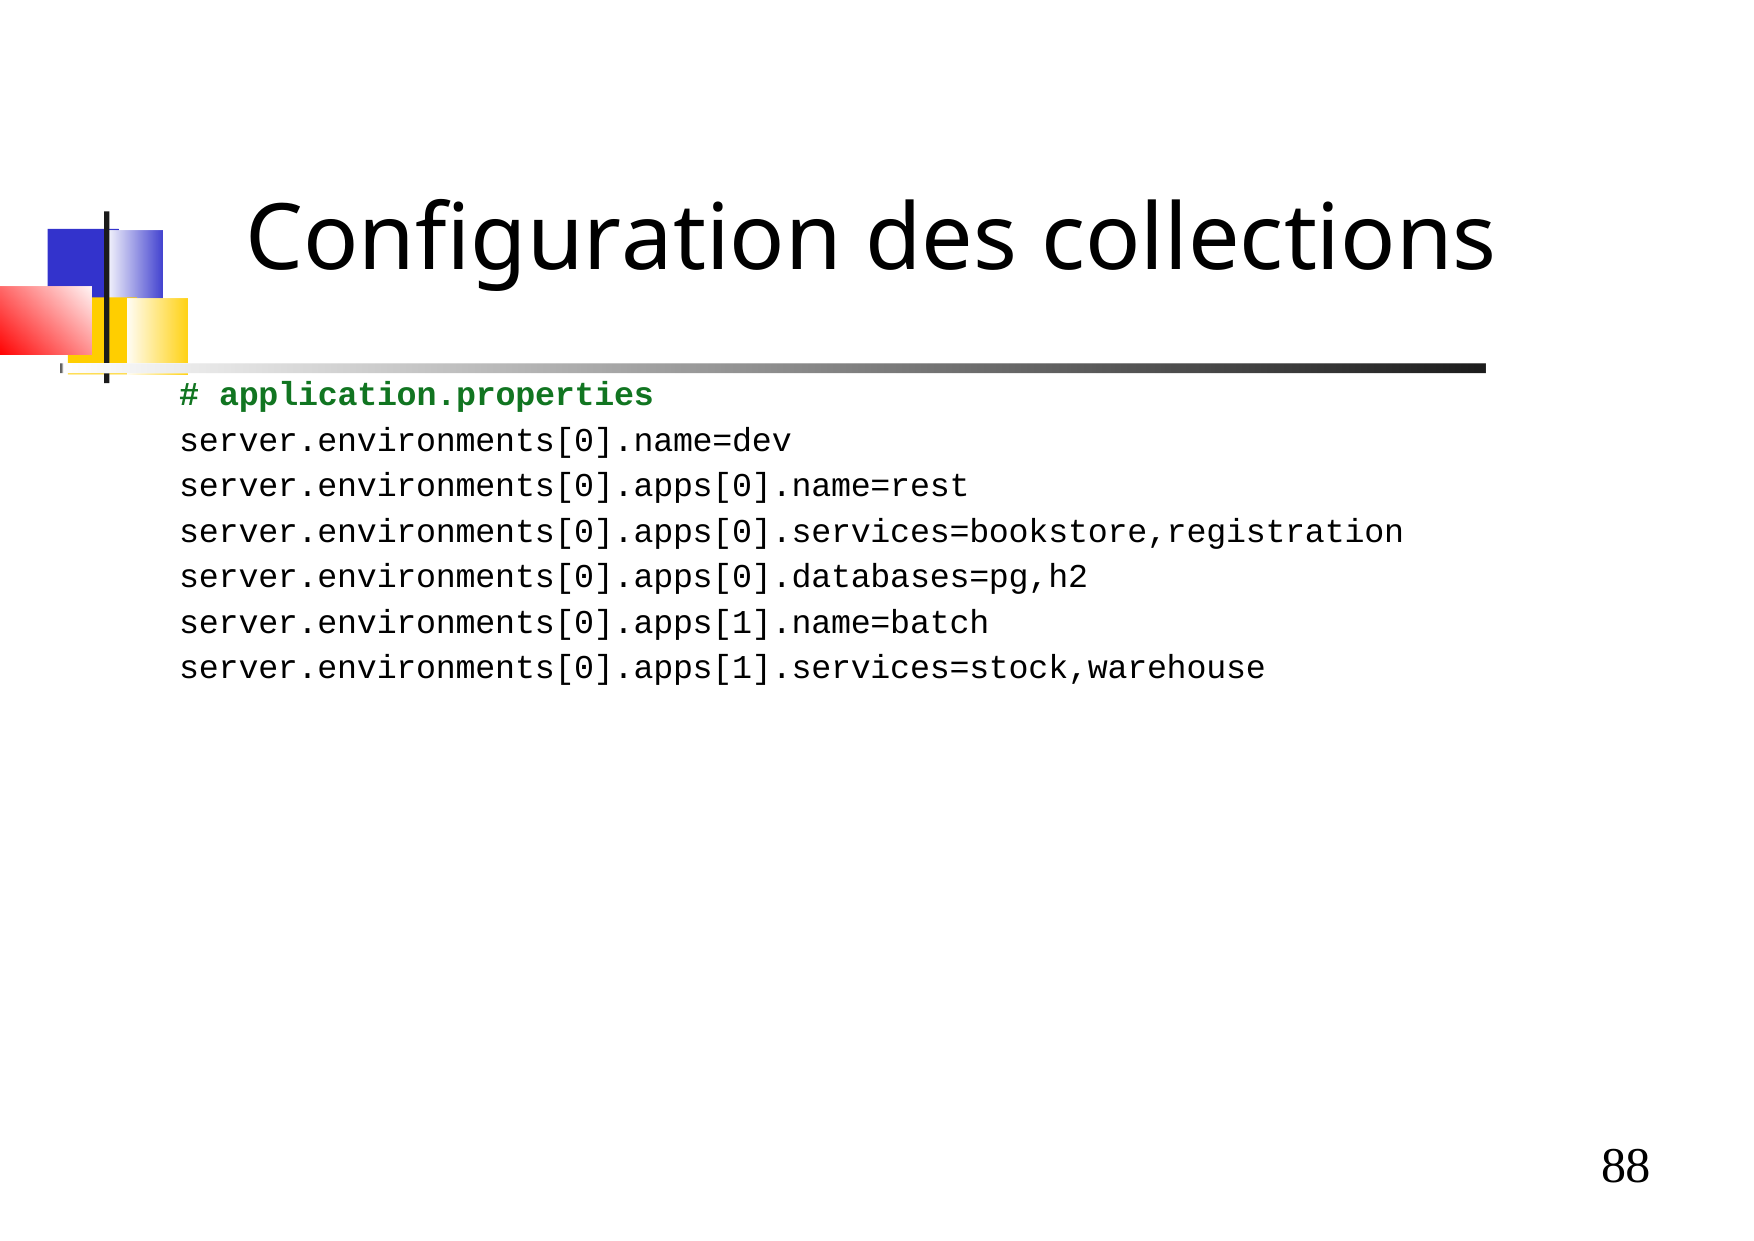

# Configuration des collections
# application.properties server.environments[0].name=dev server.environments[0].apps[0].name=rest
server.environments[0].apps[0].services=bookstore,registration server.environments[0].apps[0].databases=pg,h2 server.environments[0].apps[1].name=batch server.environments[0].apps[1].services=stock,warehouse
88